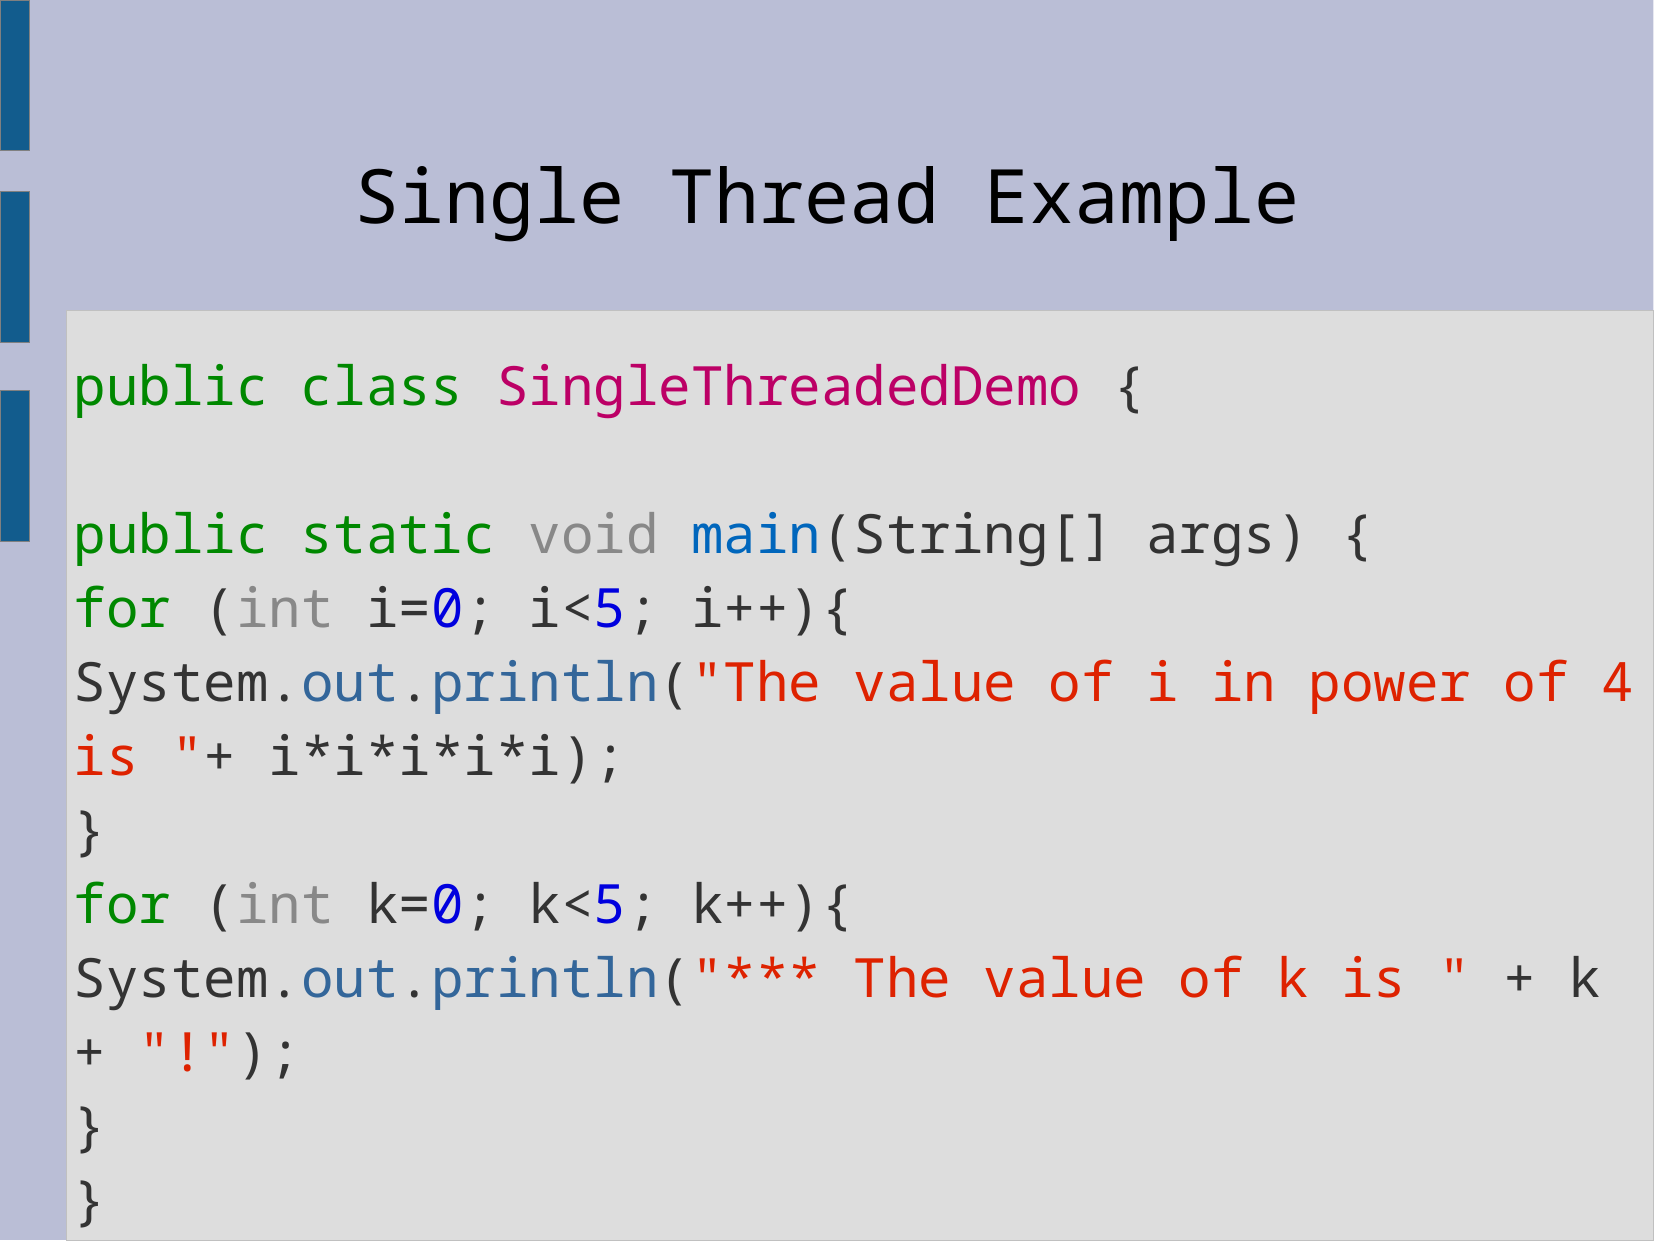

# Single Thread Example
public class SingleThreadedDemo {
public static void main(String[] args) {
for (int i=0; i<5; i++){
System.out.println("The value of i in power of 4 is "+ i*i*i*i*i);
}
for (int k=0; k<5; k++){
System.out.println("*** The value of k is " + k + "!");
}
}
}